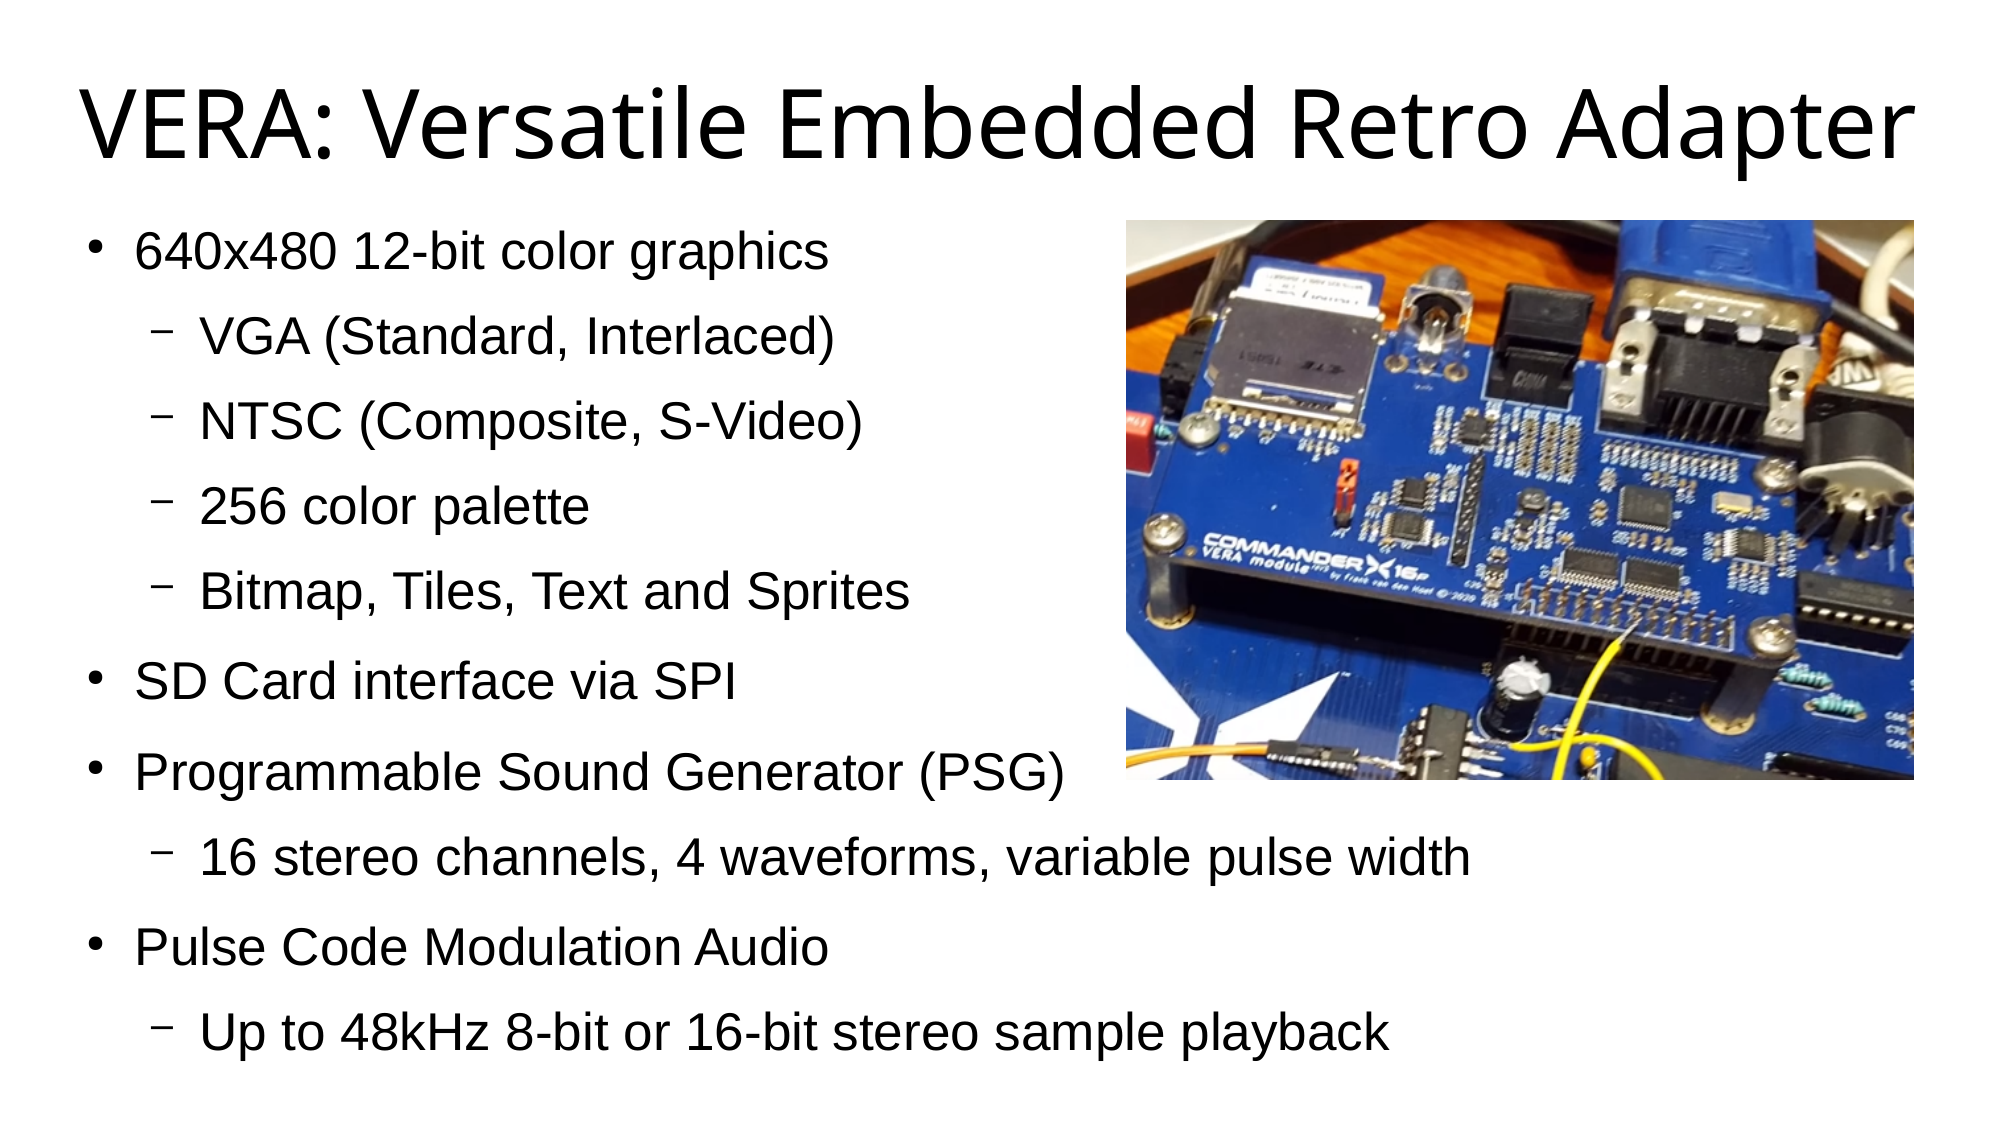

VERA: Versatile Embedded Retro Adapter
# 640x480 12-bit color graphics
VGA (Standard, Interlaced)
NTSC (Composite, S-Video)
256 color palette
Bitmap, Tiles, Text and Sprites
SD Card interface via SPI
Programmable Sound Generator (PSG)
16 stereo channels, 4 waveforms, variable pulse width
Pulse Code Modulation Audio
Up to 48kHz 8-bit or 16-bit stereo sample playback